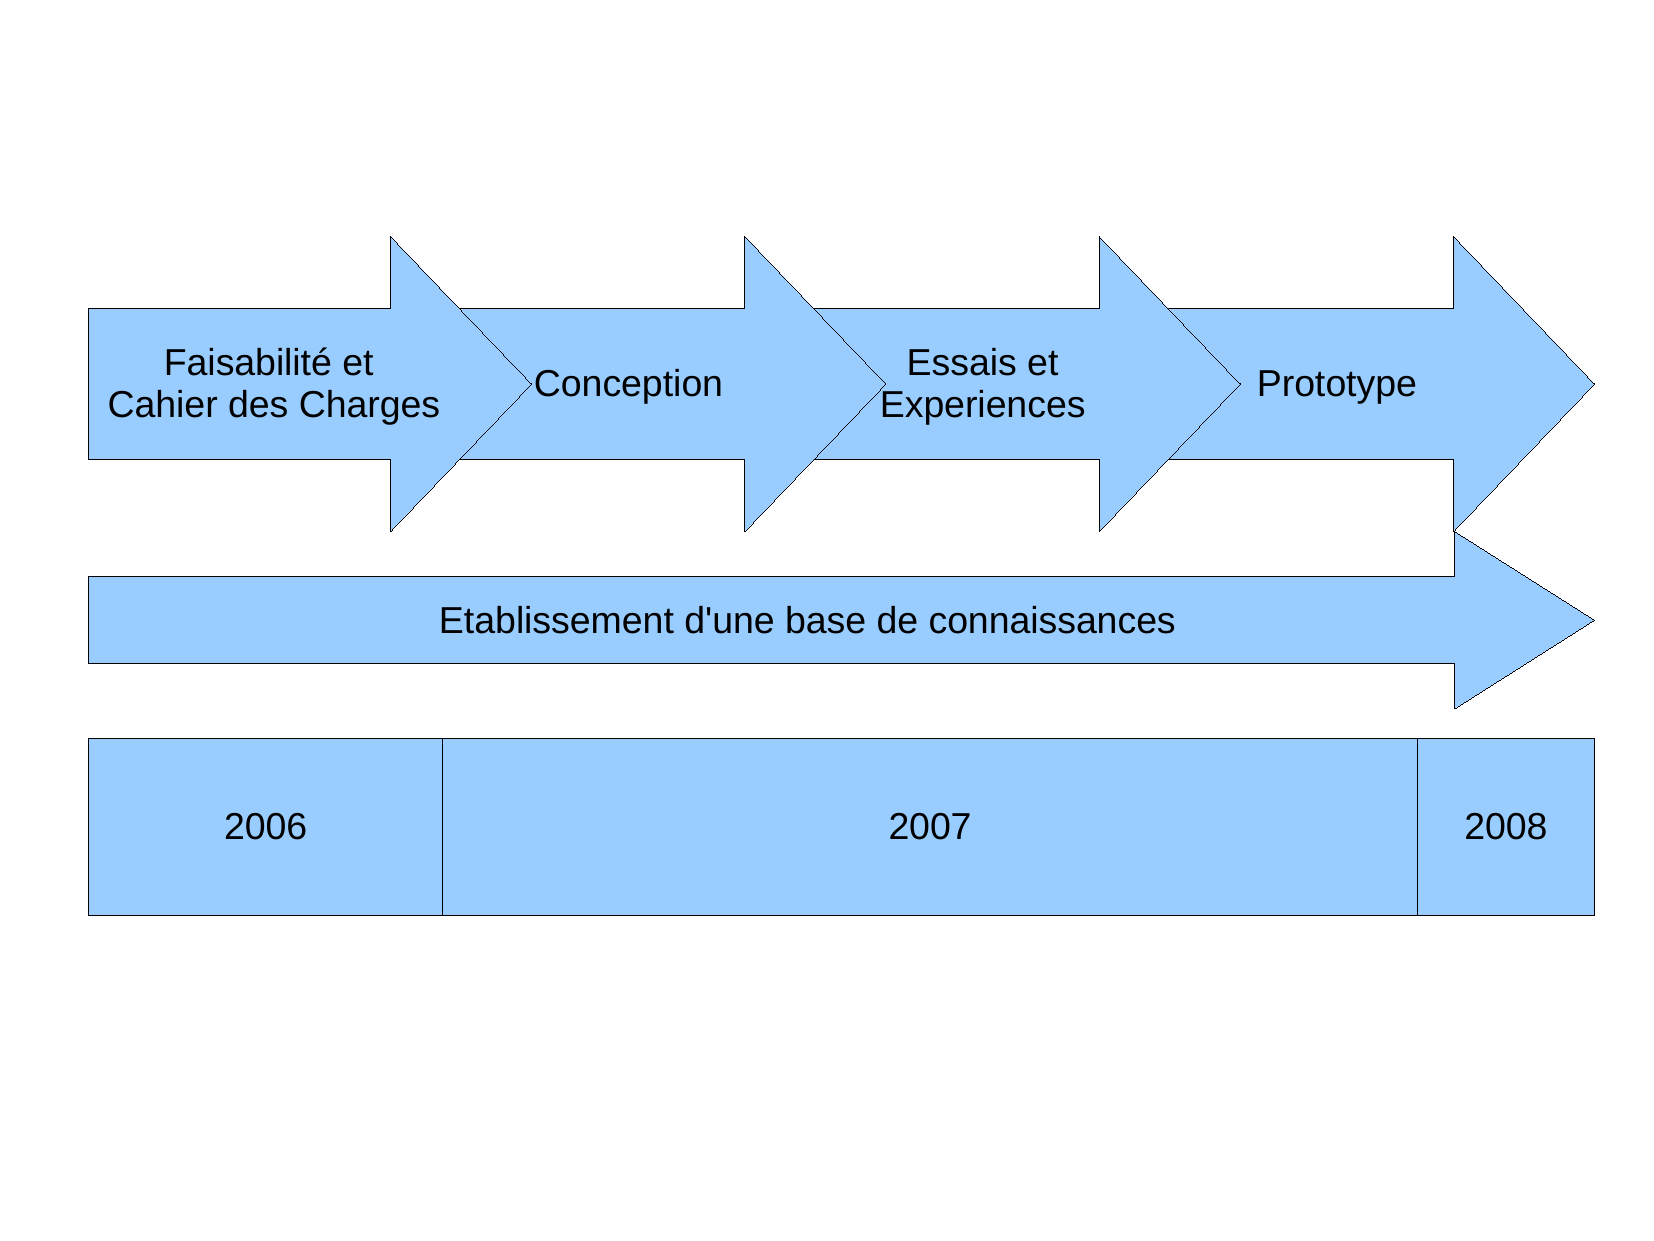

Faisabilité et
Cahier des Charges
Conception
Essais et
Experiences
Prototype
Etablissement d'une base de connaissances
2006
2007
2008